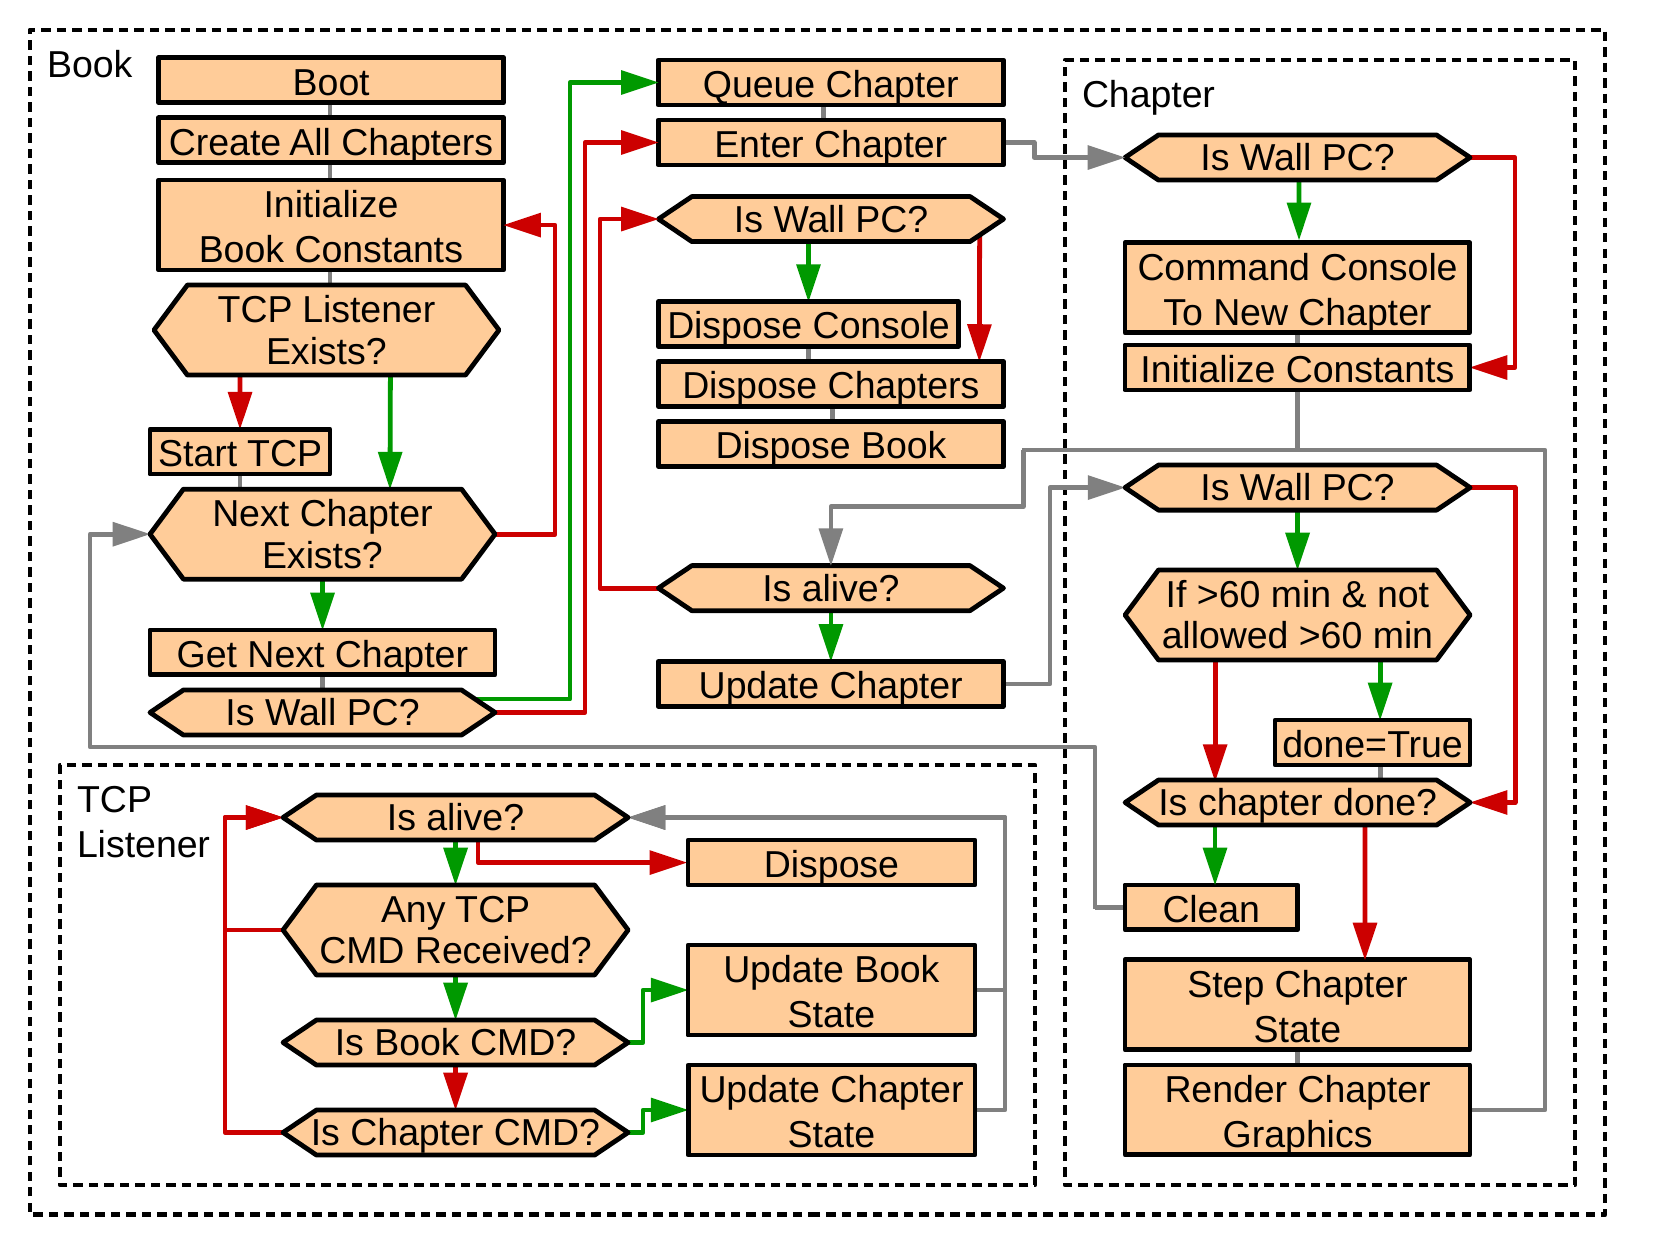

Book
Boot
Queue Chapter
Chapter
Create All Chapters
Enter Chapter
Is Wall PC?
Initialize
Book Constants
Is Wall PC?
Command Console
To New Chapter
TCP Listener
Exists?
Dispose Console
Initialize Constants
Dispose Chapters
Dispose Book
Start TCP
Is Wall PC?
Next Chapter
Exists?
Is alive?
If >60 min & not
allowed >60 min
Get Next Chapter
Update Chapter
Is Wall PC?
done=True
TCP
Listener
Is chapter done?
Is alive?
Dispose
Any TCP
CMD Received?
Clean
Update Book
State
Step Chapter
State
Is Book CMD?
Render Chapter
Graphics
Update Chapter
State
Is Chapter CMD?